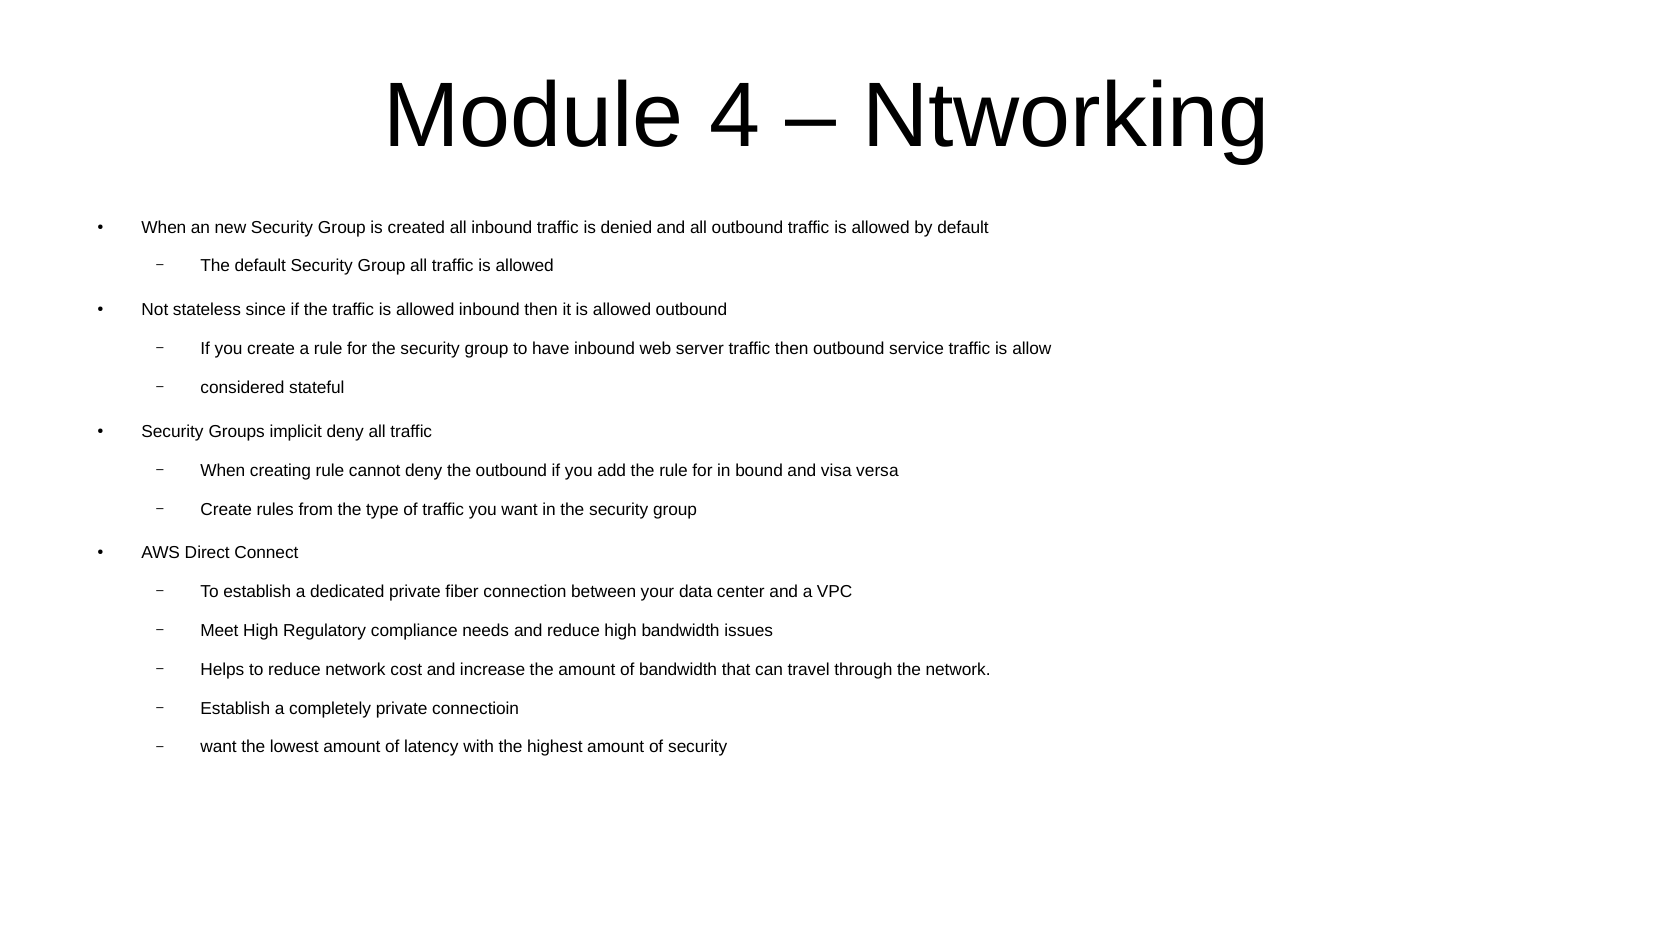

# Module 4 – Ntworking
When an new Security Group is created all inbound traffic is denied and all outbound traffic is allowed by default
The default Security Group all traffic is allowed
Not stateless since if the traffic is allowed inbound then it is allowed outbound
If you create a rule for the security group to have inbound web server traffic then outbound service traffic is allow
considered stateful
Security Groups implicit deny all traffic
When creating rule cannot deny the outbound if you add the rule for in bound and visa versa
Create rules from the type of traffic you want in the security group
AWS Direct Connect
To establish a dedicated private fiber connection between your data center and a VPC
Meet High Regulatory compliance needs and reduce high bandwidth issues
Helps to reduce network cost and increase the amount of bandwidth that can travel through the network.
Establish a completely private connectioin
want the lowest amount of latency with the highest amount of security